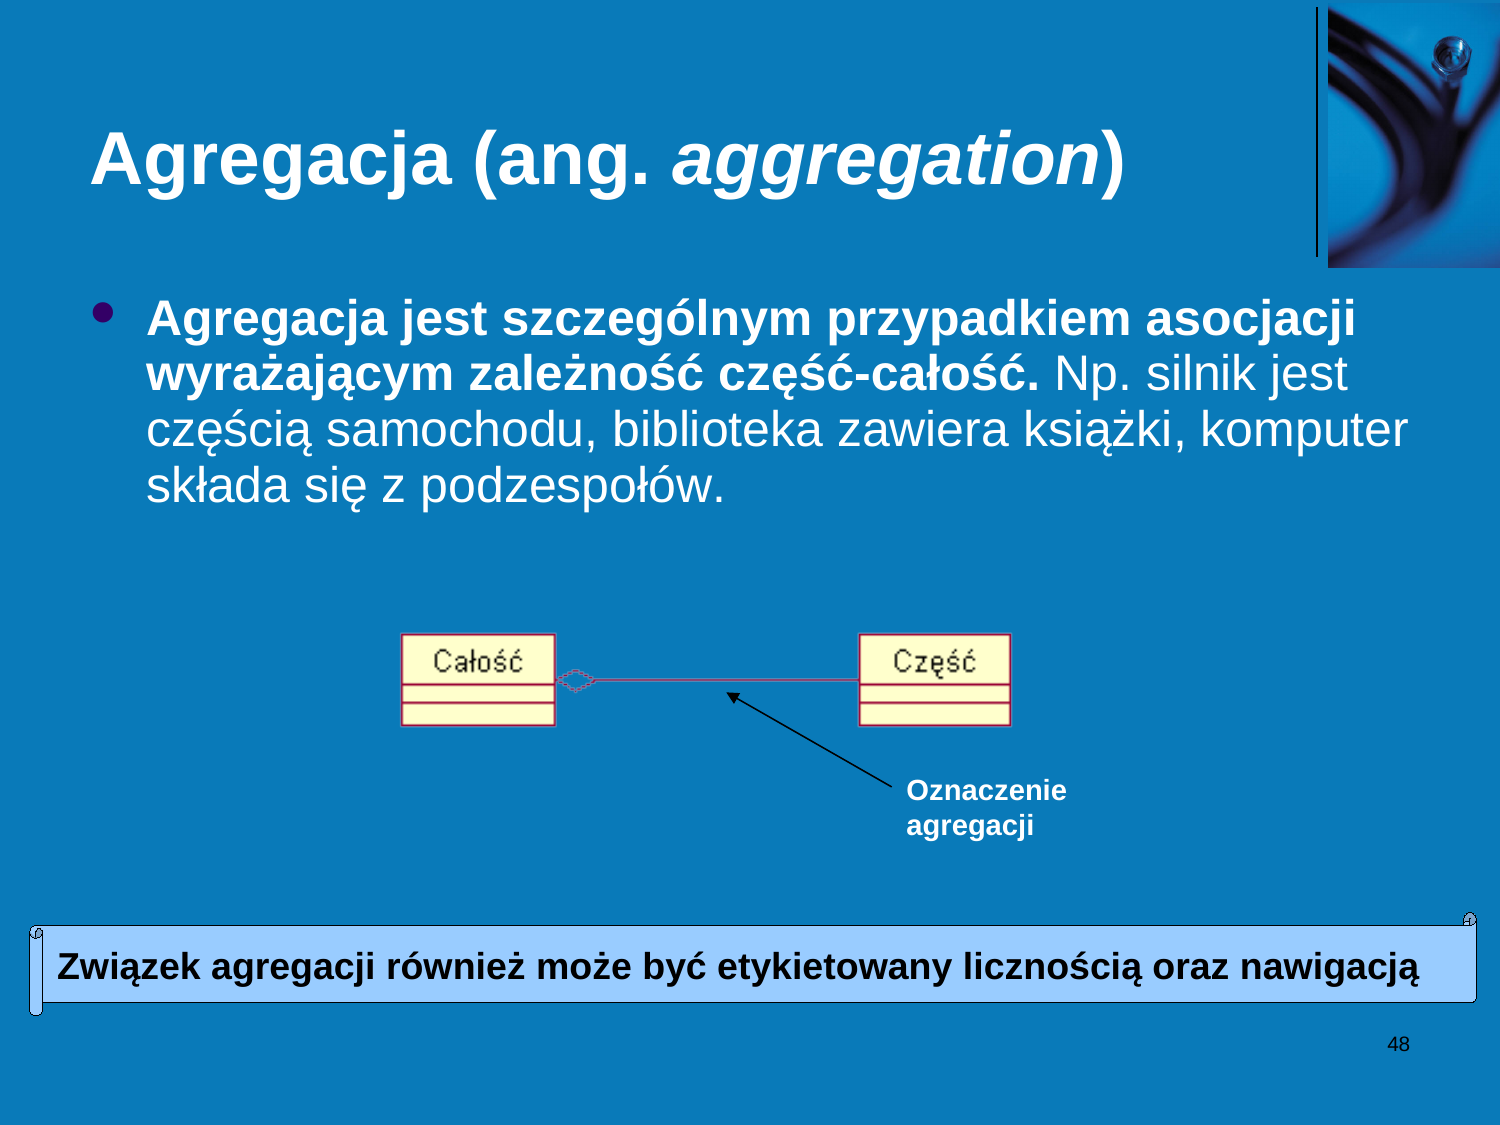

# Agregacja (ang. aggregation)
Agregacja jest szczególnym przypadkiem asocjacji wyrażającym zależność część-całość. Np. silnik jest częścią samochodu, biblioteka zawiera książki, komputer składa się z podzespołów.
Oznaczenie agregacji
Związek agregacji również może być etykietowany licznością oraz nawigacją
48